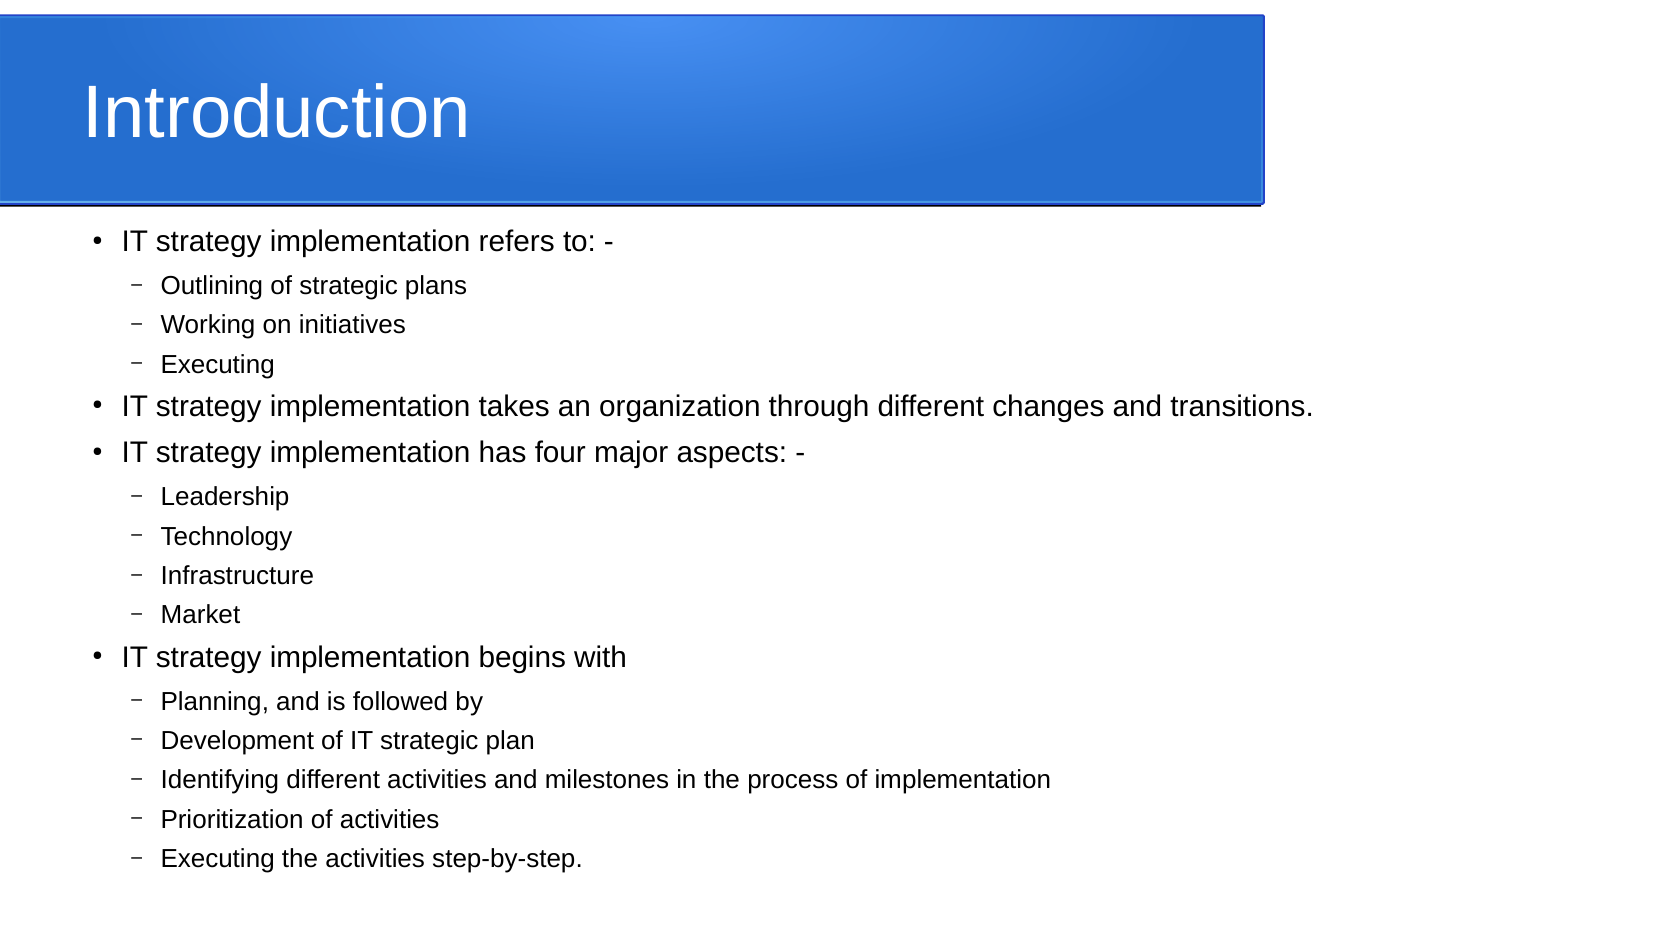

# Introduction
IT strategy implementation refers to: -
Outlining of strategic plans
Working on initiatives
Executing
IT strategy implementation takes an organization through different changes and transitions.
IT strategy implementation has four major aspects: -
Leadership
Technology
Infrastructure
Market
IT strategy implementation begins with
Planning, and is followed by
Development of IT strategic plan
Identifying different activities and milestones in the process of implementation
Prioritization of activities
Executing the activities step-by-step.